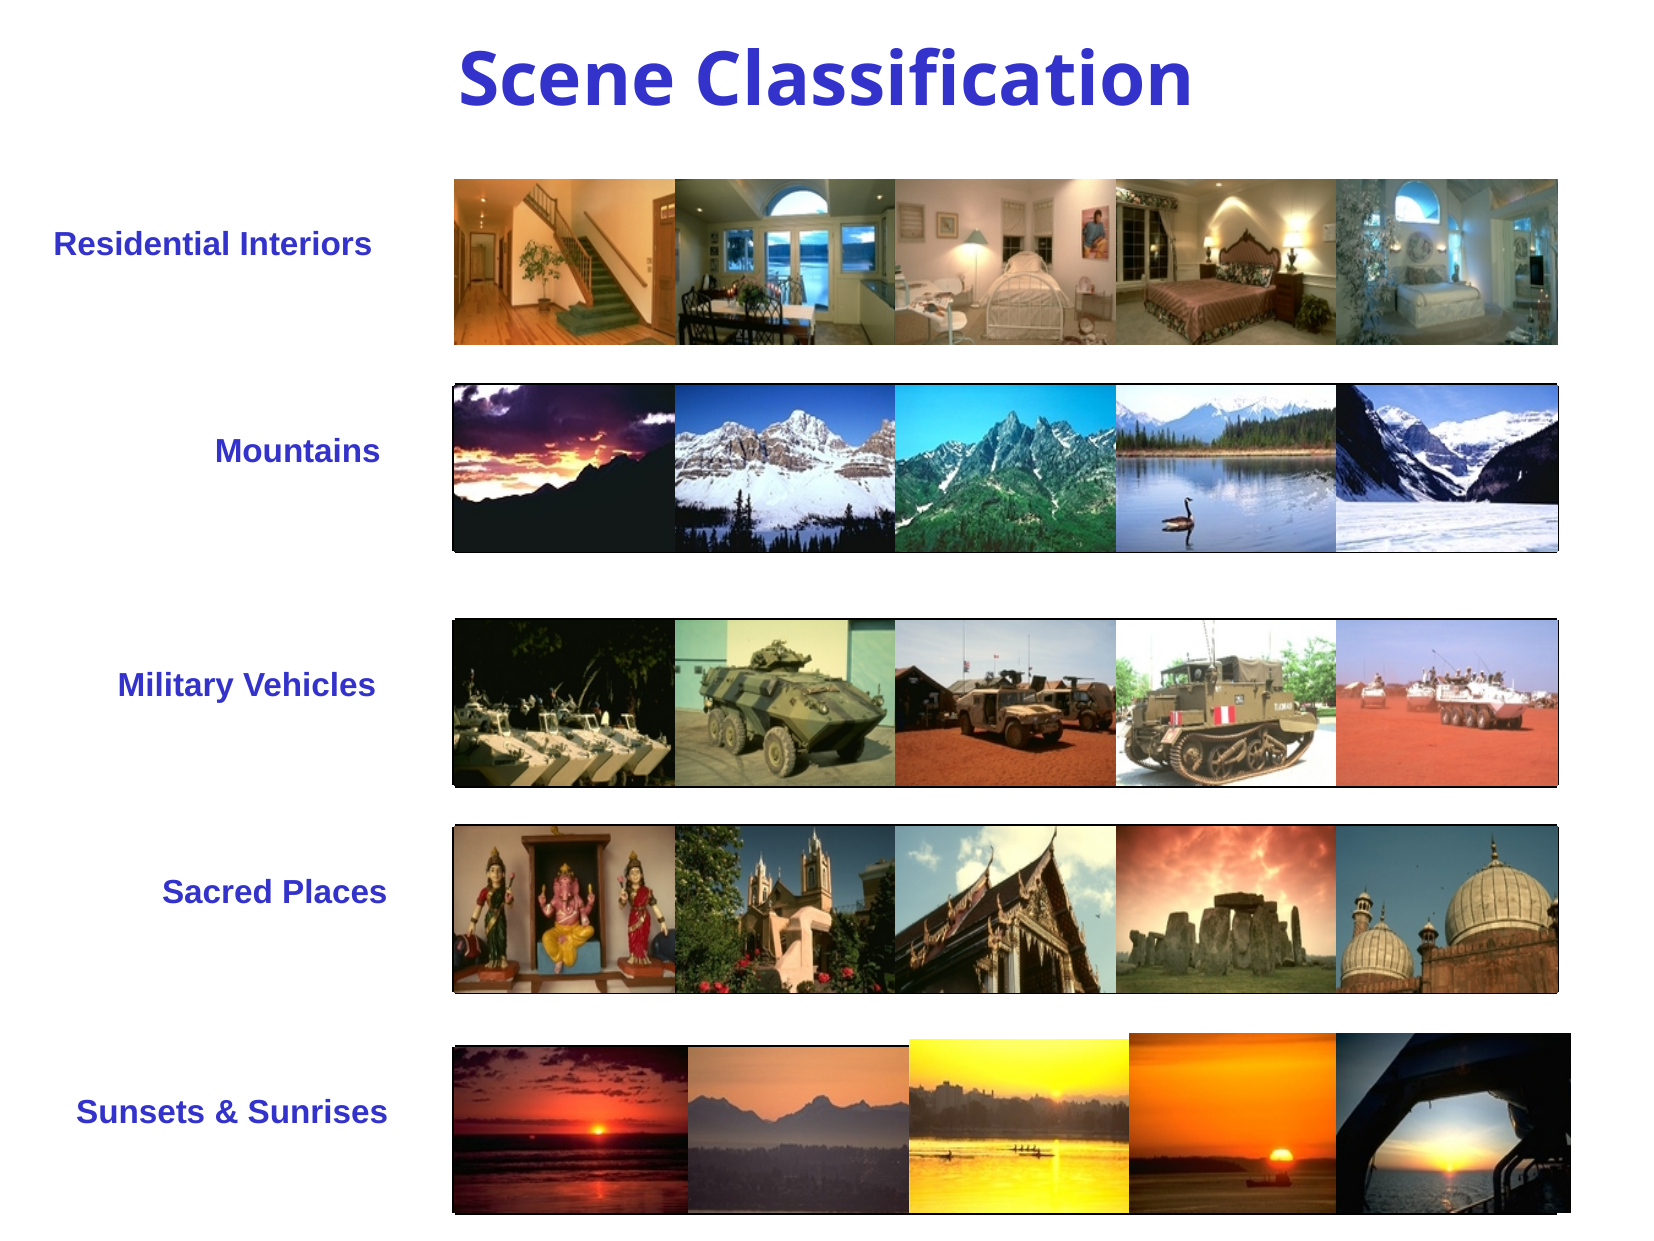

# Scene Classification
| | | | | |
| --- | --- | --- | --- | --- |
Residential Interiors
Mountains
Military Vehicles
Sacred Places
Sunsets & Sunrises